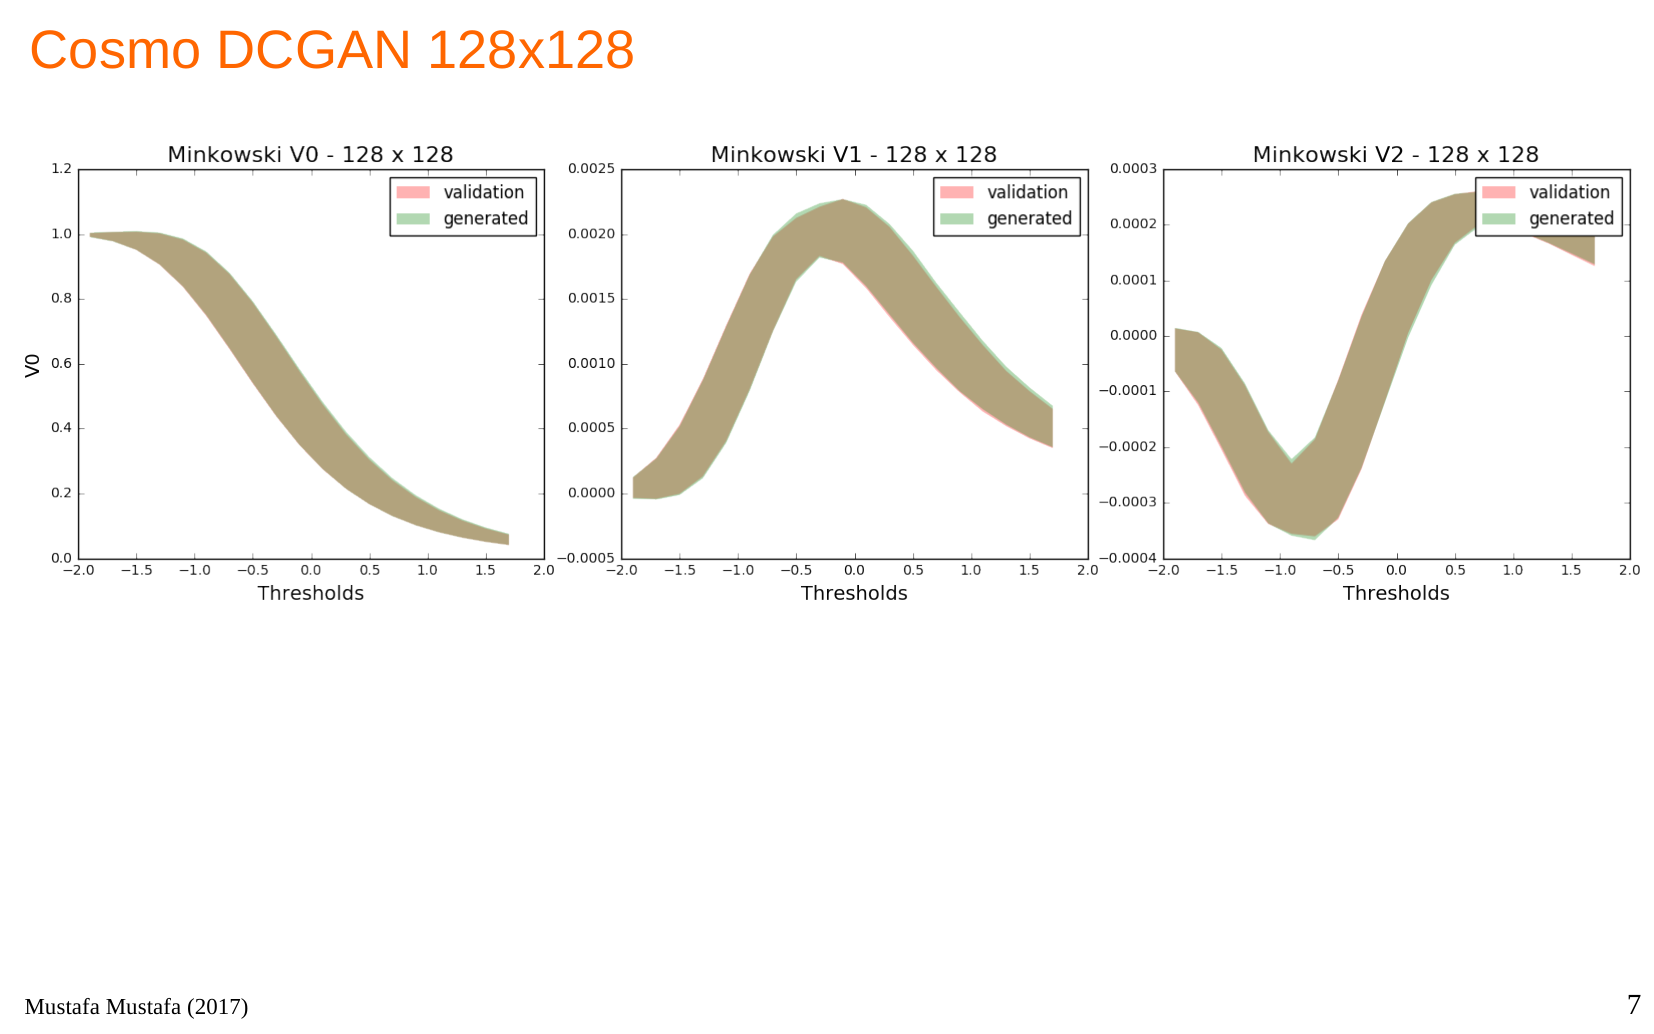

# Cosmo DCGAN 128x128
7
Mustafa Mustafa (2017)